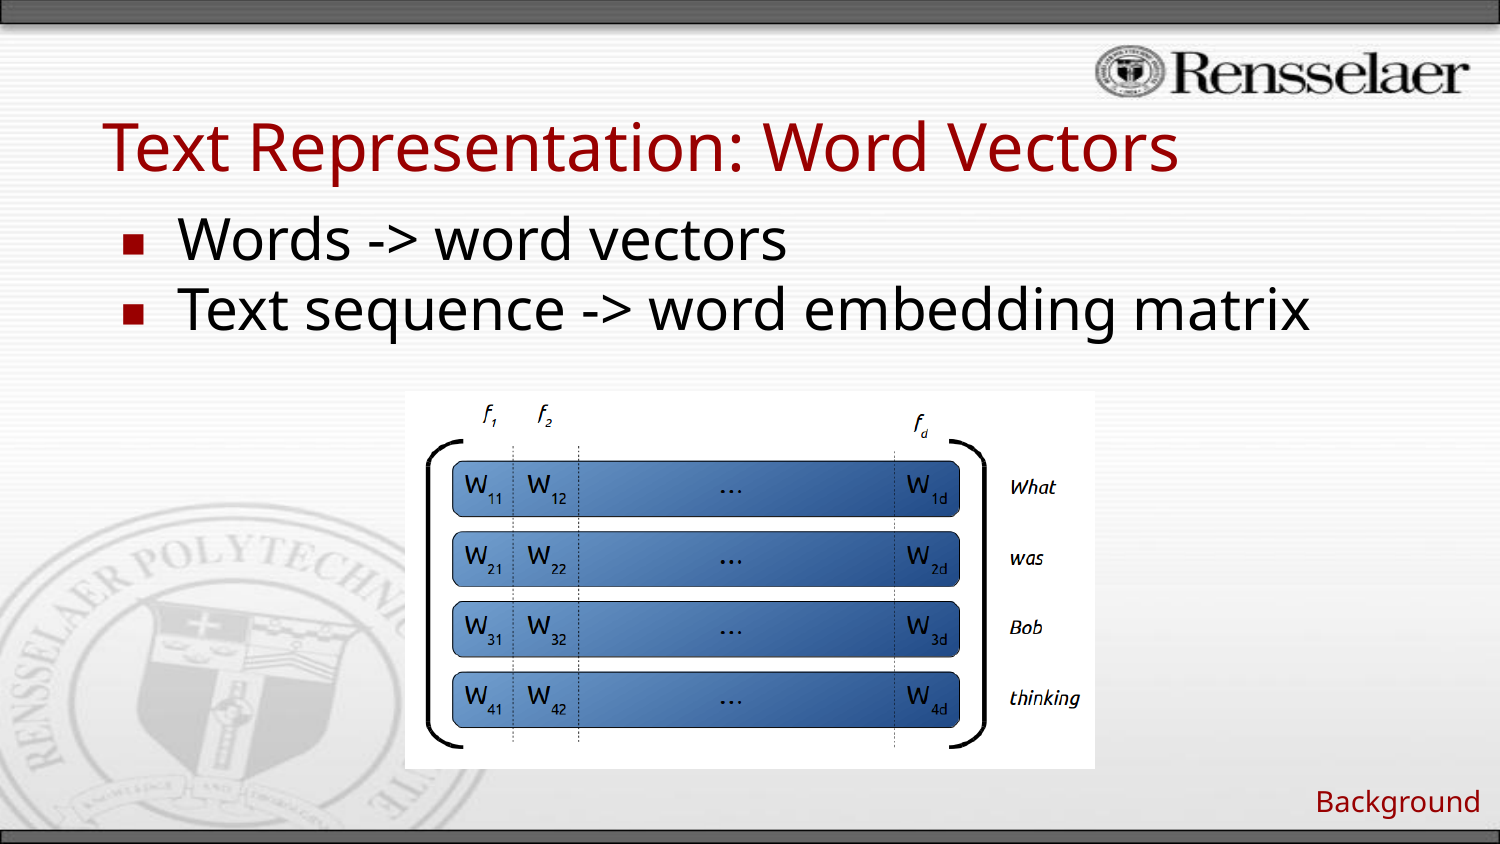

# Text Representation: Word Vectors
Words -> word vectors
Text sequence -> word embedding matrix
Background